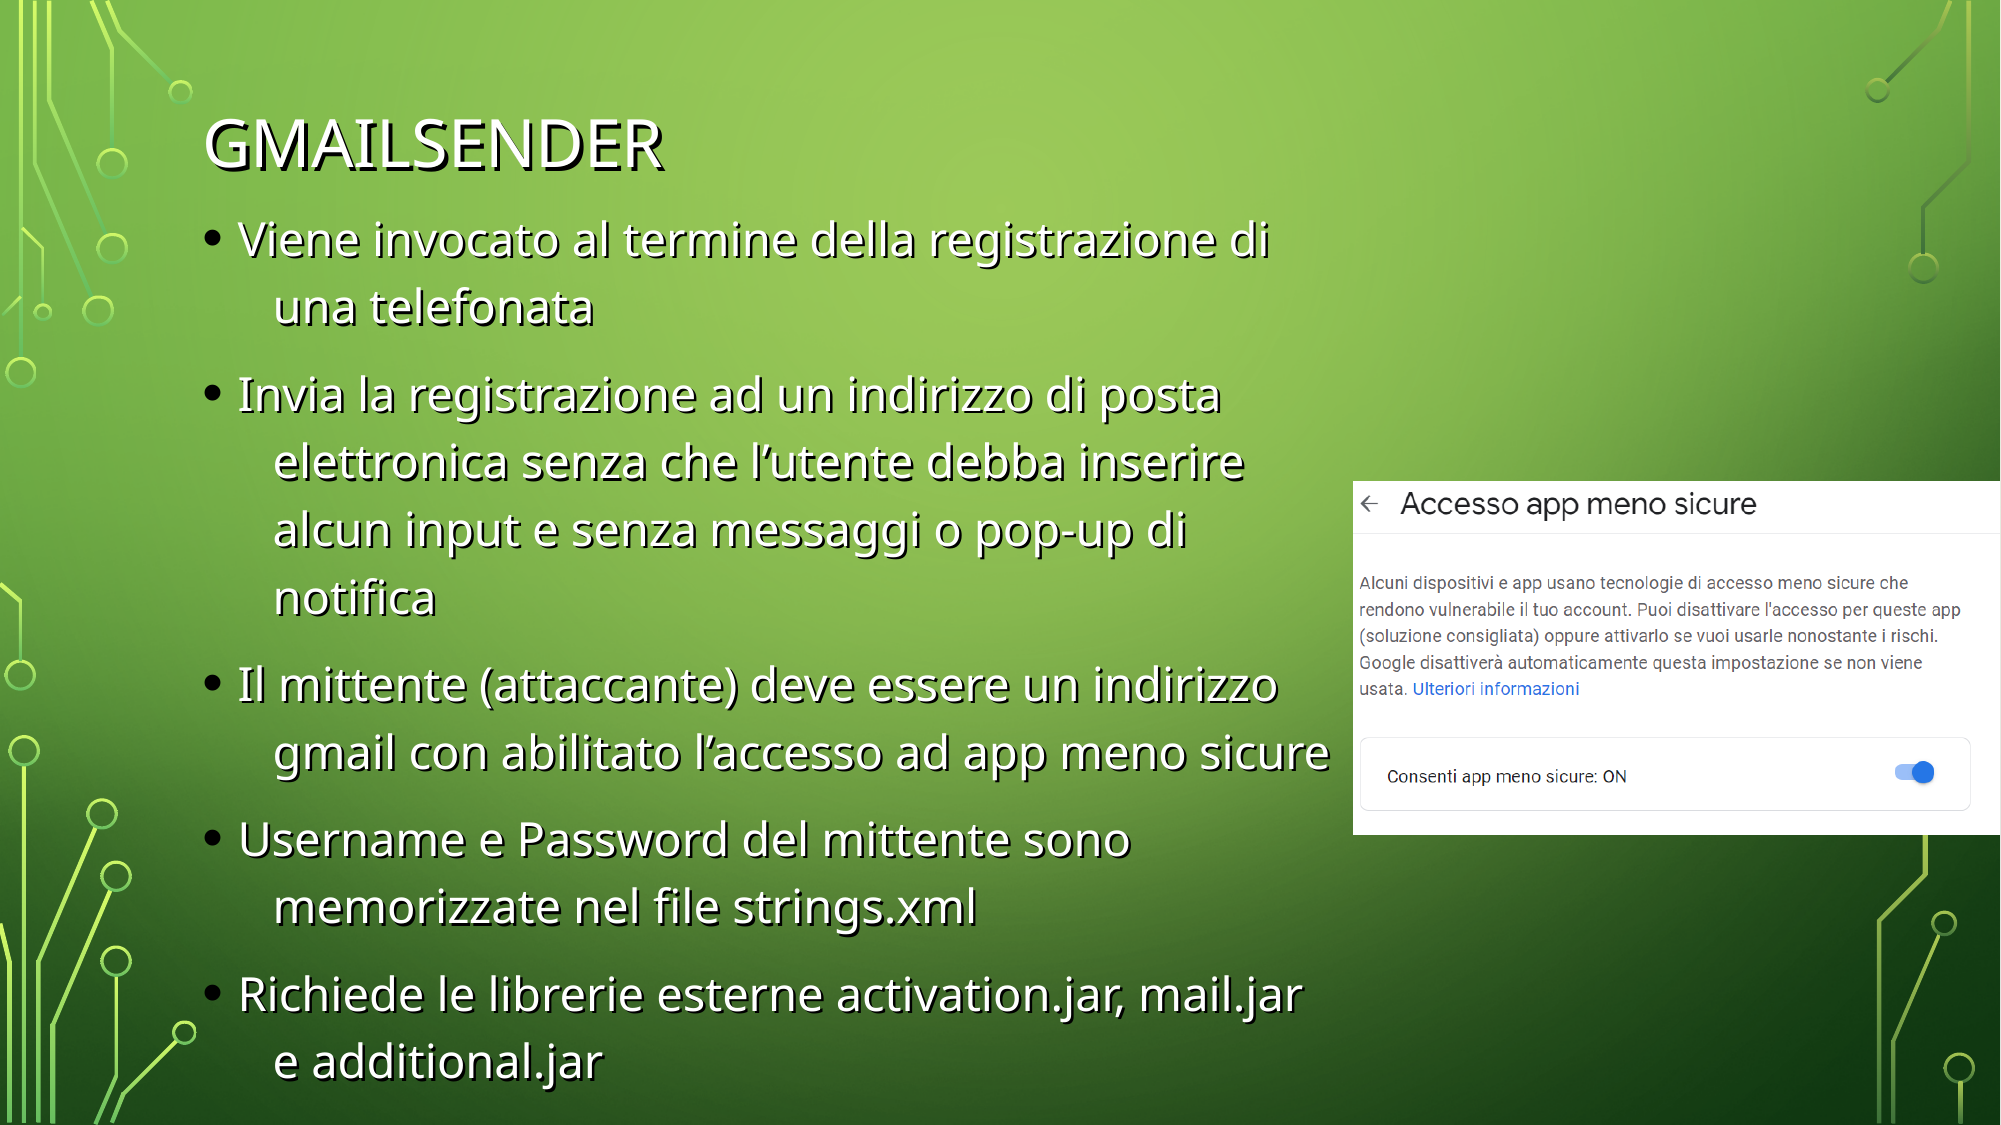

# GmailSender
Viene invocato al termine della registrazione di una telefonata
Invia la registrazione ad un indirizzo di posta elettronica senza che l’utente debba inserire alcun input e senza messaggi o pop-up di notifica
Il mittente (attaccante) deve essere un indirizzo gmail con abilitato l’accesso ad app meno sicure
Username e Password del mittente sono memorizzate nel file strings.xml
Richiede le librerie esterne activation.jar, mail.jar e additional.jar